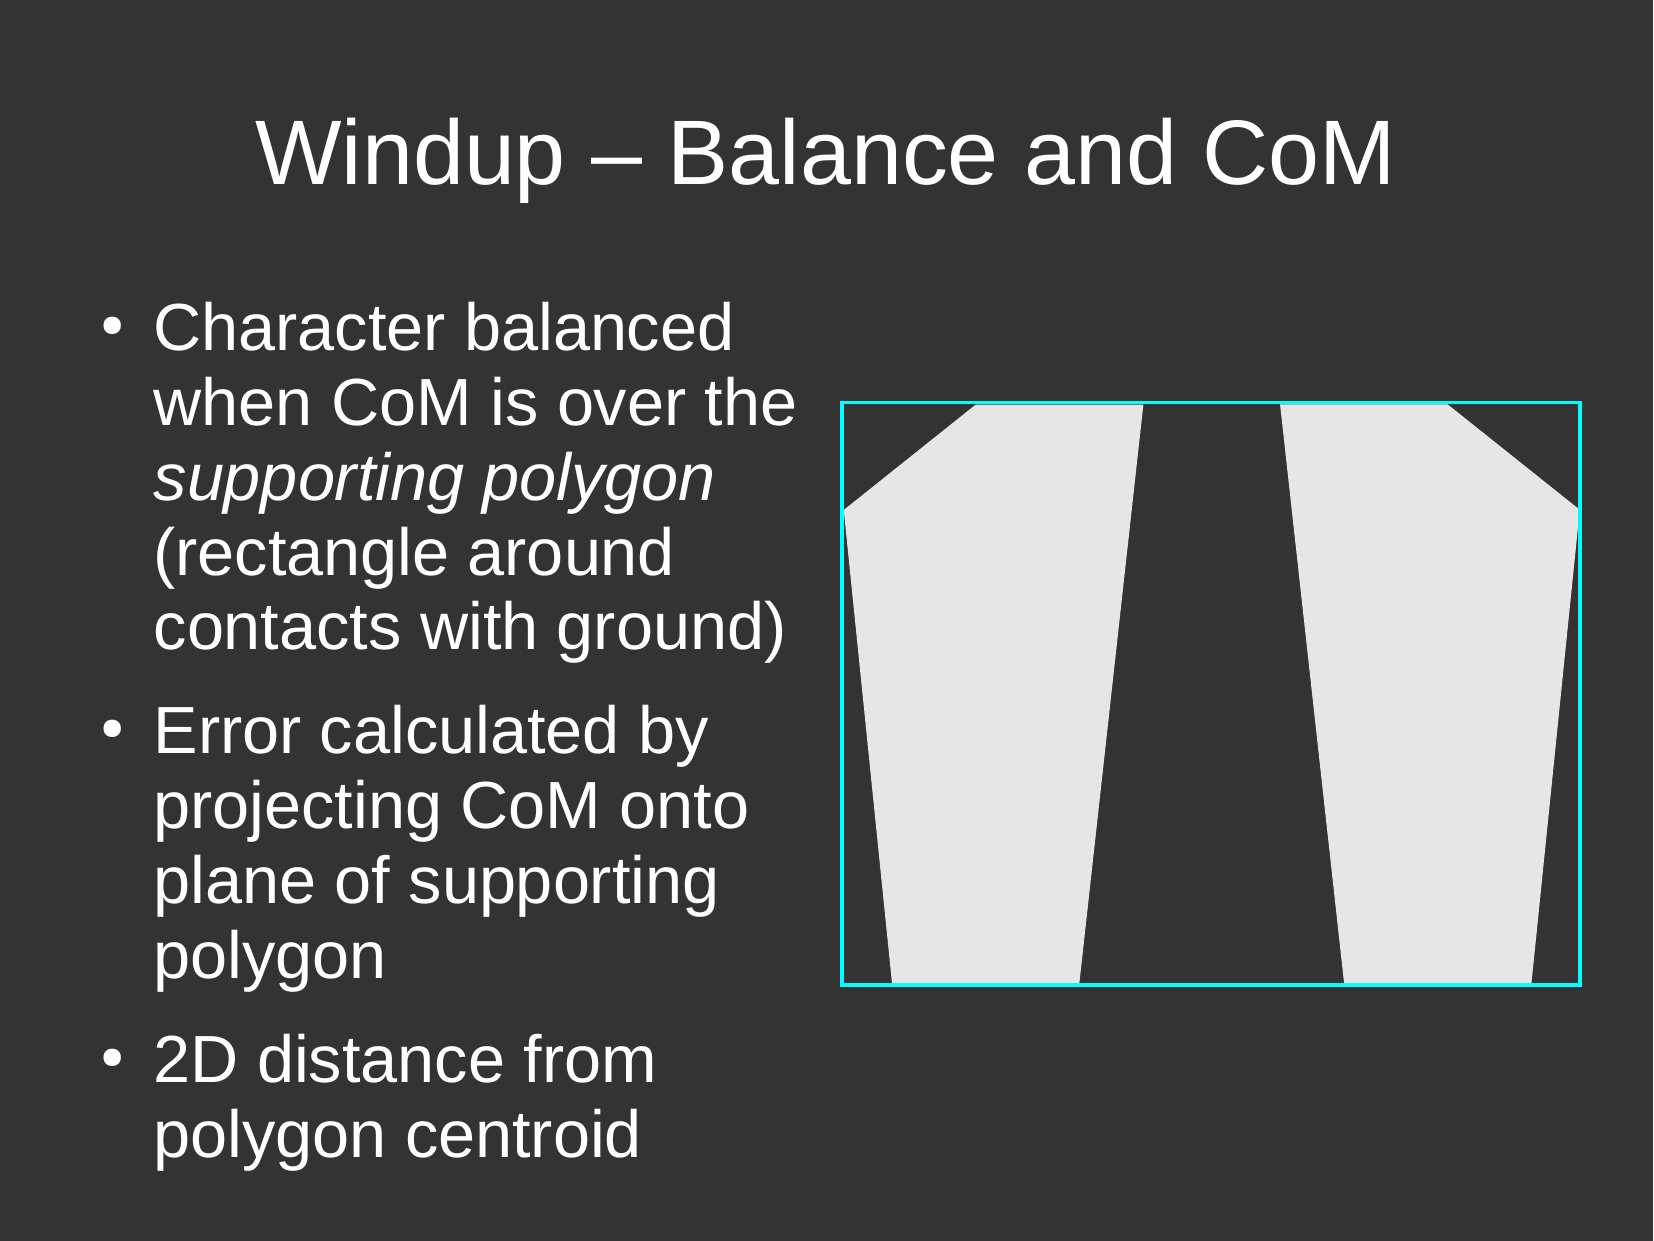

# Windup – Balance and CoM
Character balanced when CoM is over the supporting polygon (rectangle around contacts with ground)
Error calculated by projecting CoM onto plane of supporting polygon
2D distance from polygon centroid